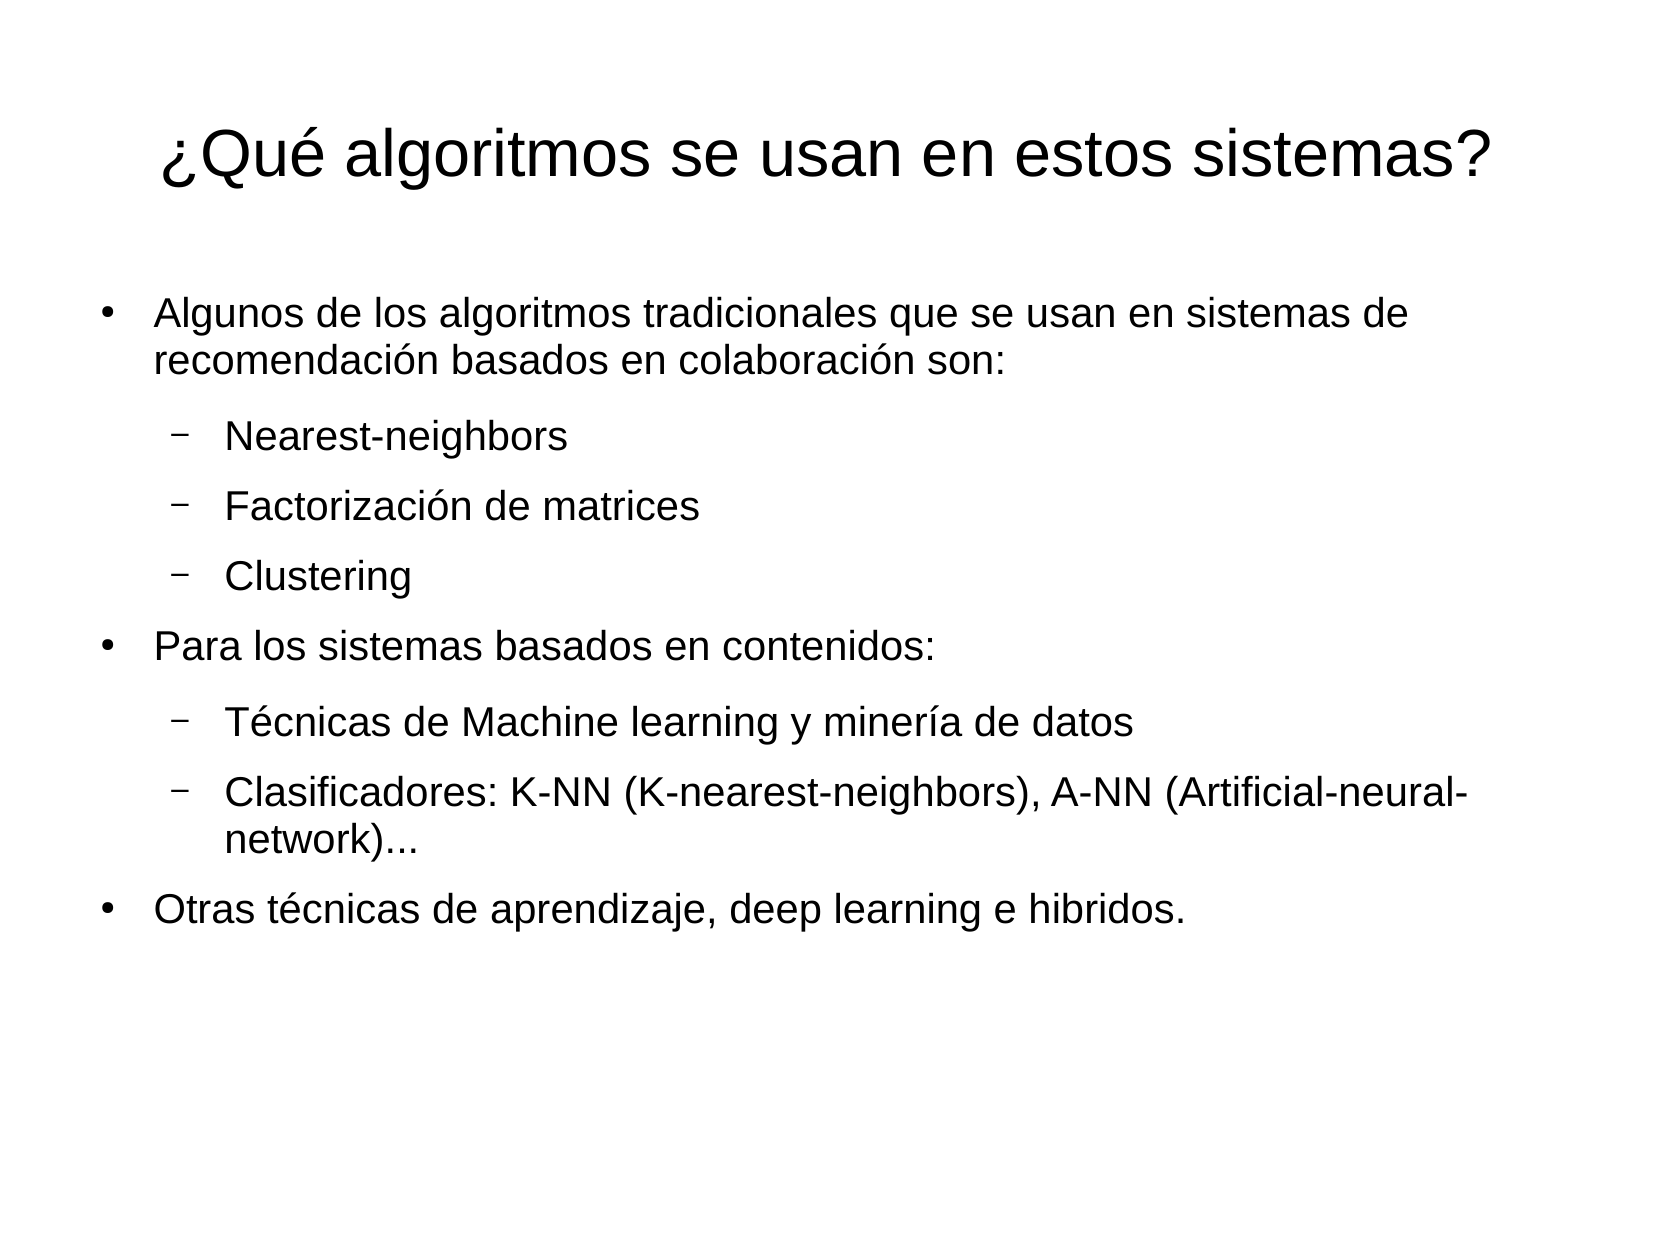

# ¿Qué algoritmos se usan en estos sistemas?
Algunos de los algoritmos tradicionales que se usan en sistemas de recomendación basados en colaboración son:
Nearest-neighbors
Factorización de matrices
Clustering
Para los sistemas basados en contenidos:
Técnicas de Machine learning y minería de datos
Clasificadores: K-NN (K-nearest-neighbors), A-NN (Artificial-neural-network)...
Otras técnicas de aprendizaje, deep learning e hibridos.